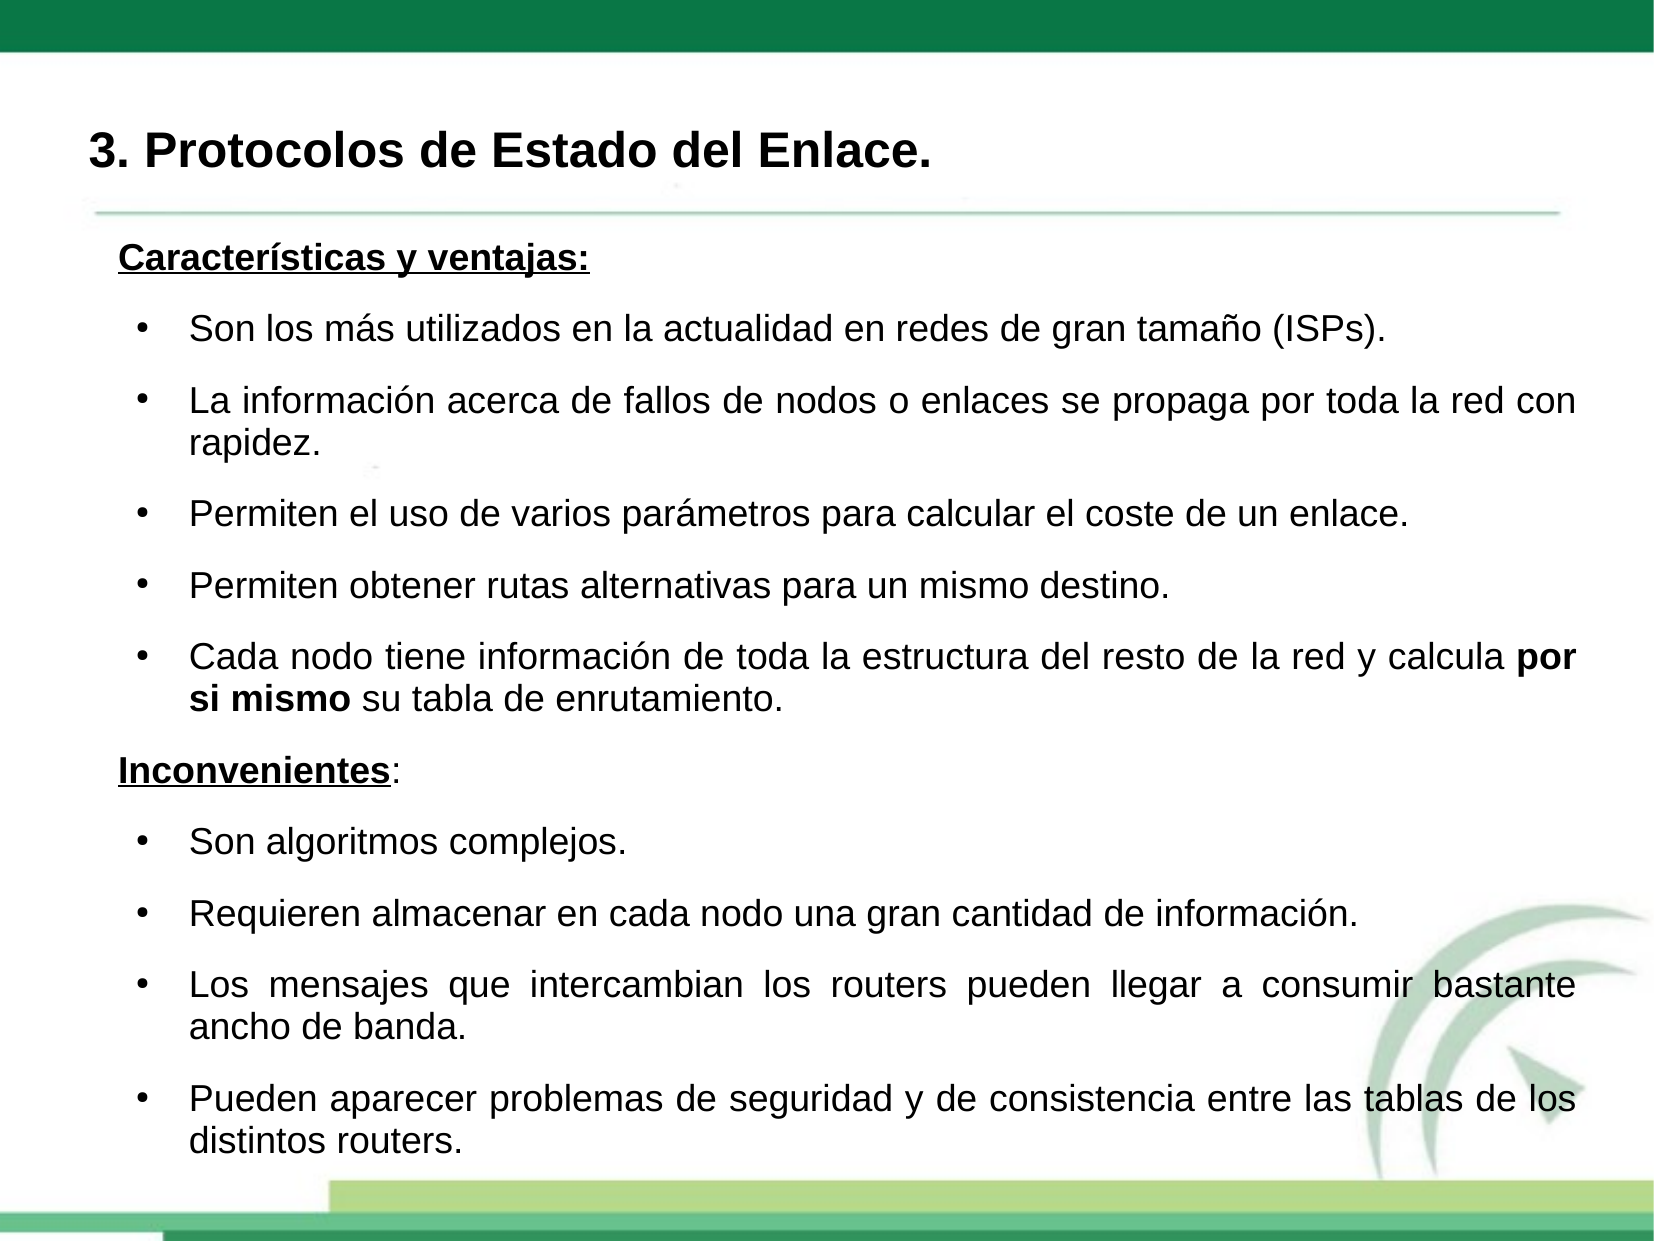

# 3. Protocolos de Estado del Enlace.
Características y ventajas:
Son los más utilizados en la actualidad en redes de gran tamaño (ISPs).
La información acerca de fallos de nodos o enlaces se propaga por toda la red con rapidez.
Permiten el uso de varios parámetros para calcular el coste de un enlace.
Permiten obtener rutas alternativas para un mismo destino.
Cada nodo tiene información de toda la estructura del resto de la red y calcula por si mismo su tabla de enrutamiento.
Inconvenientes:
Son algoritmos complejos.
Requieren almacenar en cada nodo una gran cantidad de información.
Los mensajes que intercambian los routers pueden llegar a consumir bastante ancho de banda.
Pueden aparecer problemas de seguridad y de consistencia entre las tablas de los distintos routers.